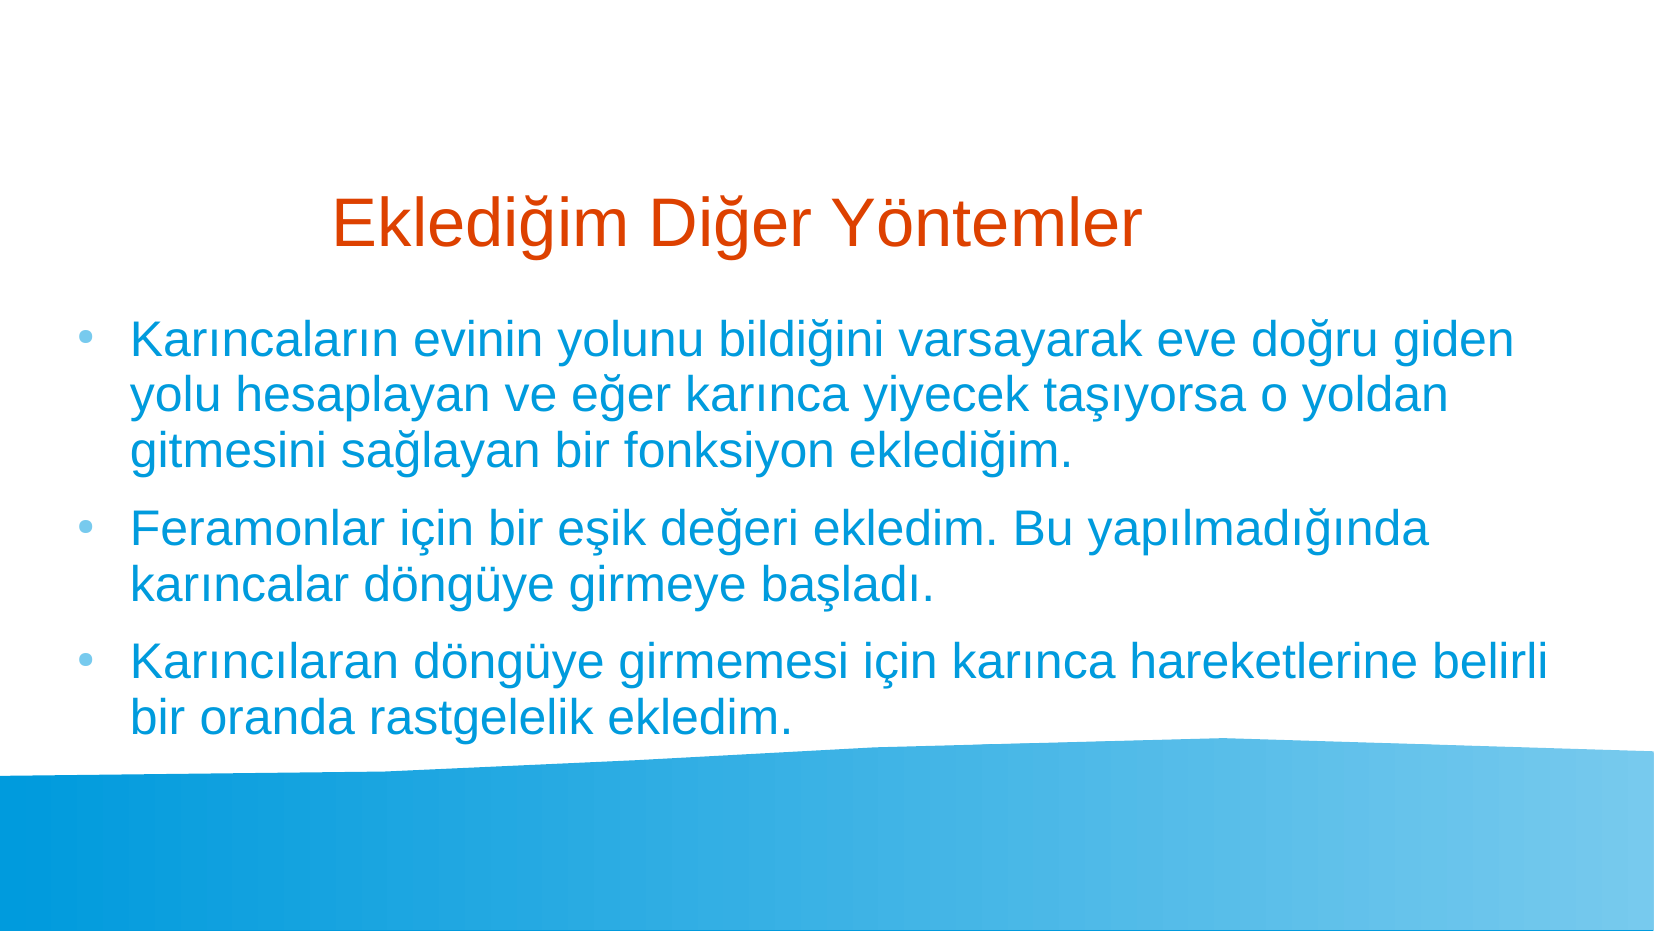

# Eklediğim Diğer Yöntemler
Karıncaların evinin yolunu bildiğini varsayarak eve doğru giden yolu hesaplayan ve eğer karınca yiyecek taşıyorsa o yoldan gitmesini sağlayan bir fonksiyon eklediğim.
Feramonlar için bir eşik değeri ekledim. Bu yapılmadığında karıncalar döngüye girmeye başladı.
Karıncılaran döngüye girmemesi için karınca hareketlerine belirli bir oranda rastgelelik ekledim.